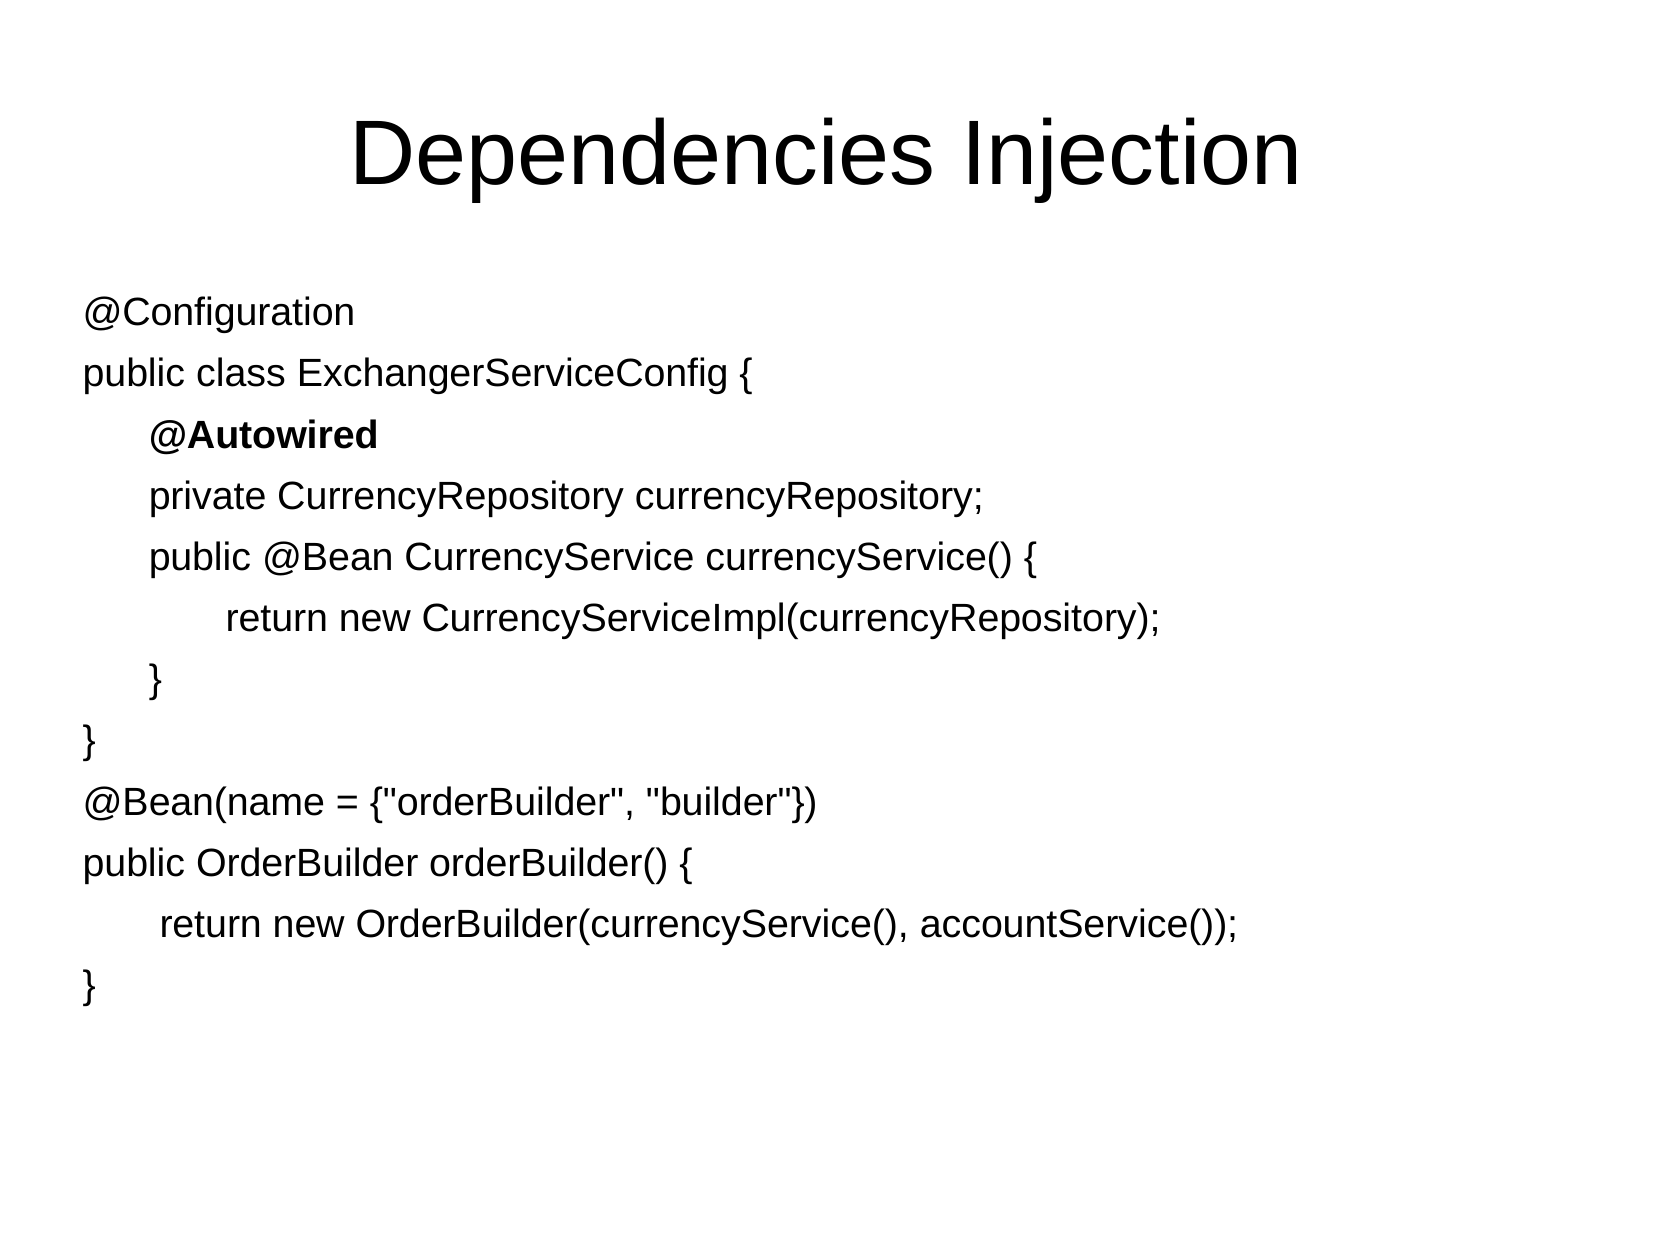

# Dependencies Injection
@Configuration
public class ExchangerServiceConfig {
 @Autowired
 private CurrencyRepository currencyRepository;
 public @Bean CurrencyService currencyService() {
 return new CurrencyServiceImpl(currencyRepository);
 }
}
@Bean(name = {"orderBuilder", "builder"})
public OrderBuilder orderBuilder() {
 return new OrderBuilder(currencyService(), accountService());
}